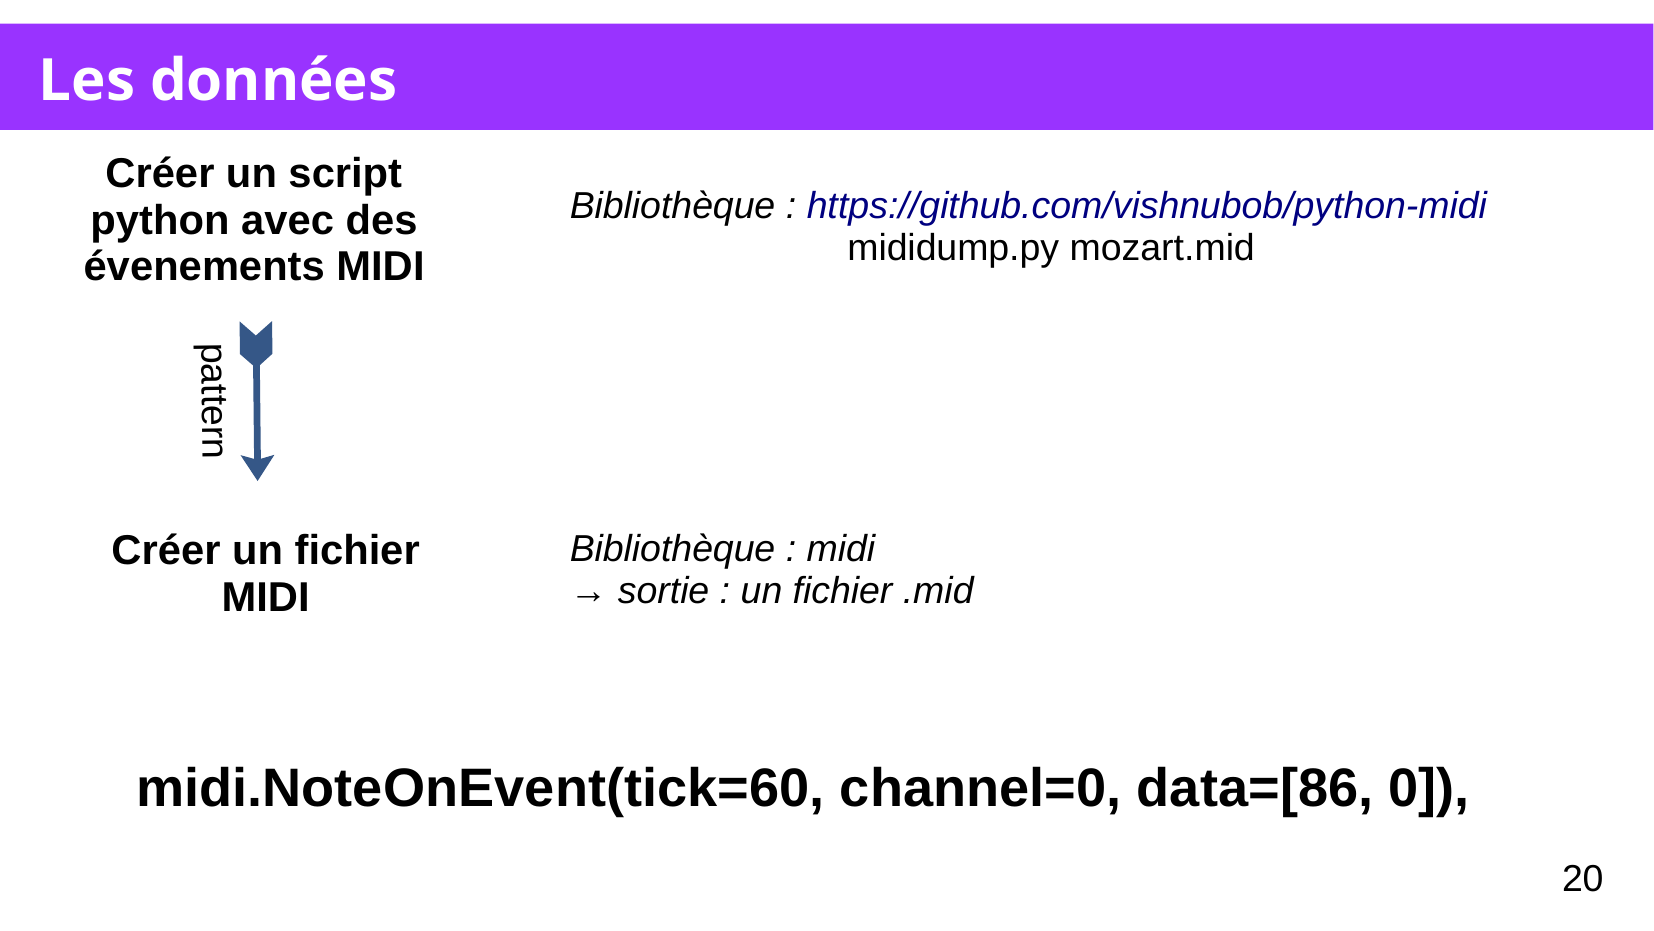

# Les données
Créer un script python avec des évenements MIDI
Bibliothèque : https://github.com/vishnubob/python-midi
mididump.py mozart.mid
pattern
Découpe
Créer un fichier MIDI
Bibliothèque : midi
→ sortie : un fichier .mid
 midi.NoteOnEvent(tick=60, channel=0, data=[86, 0]),